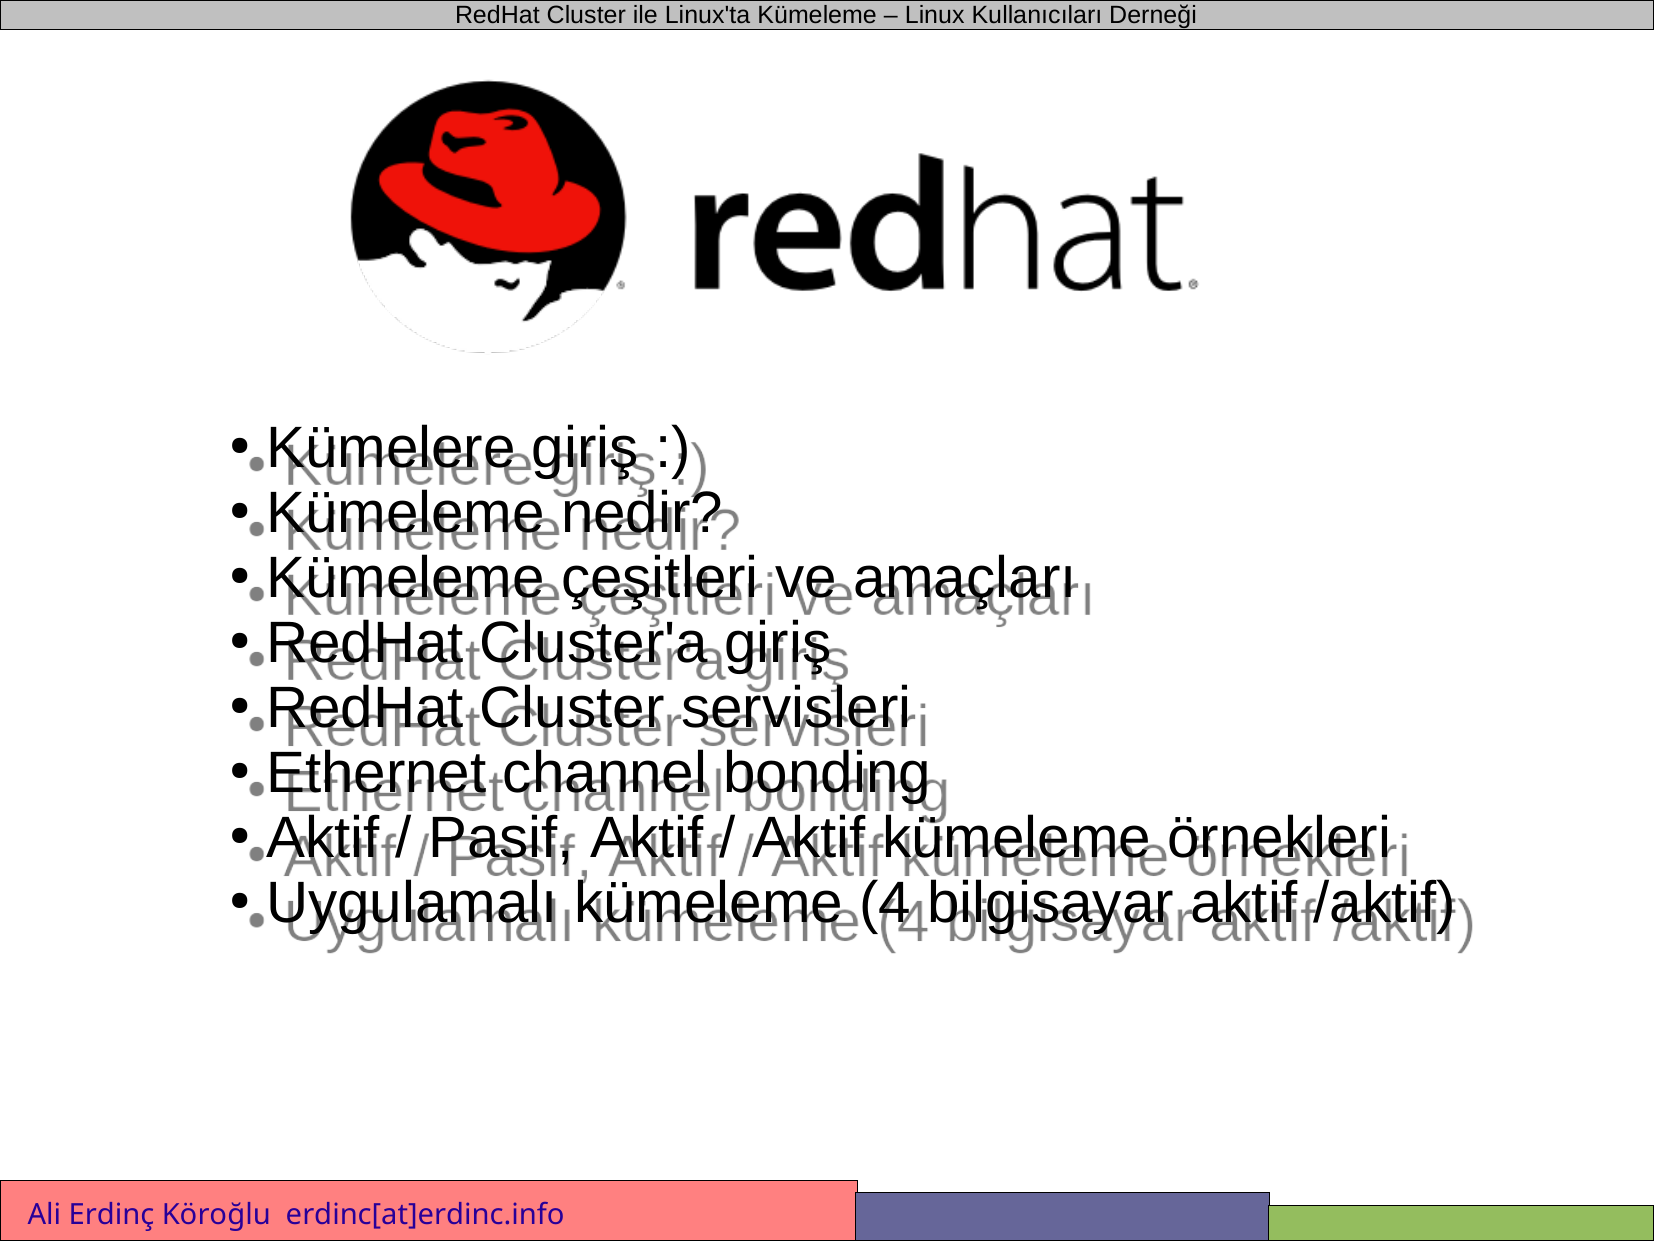

RedHat Cluster ile Linux'ta Kümeleme – Linux Kullanıcıları Derneği
 Kümelere giriş :)
 Kümeleme nedir?
 Kümeleme çeşitleri ve amaçları
 RedHat Cluster'a giriş
 RedHat Cluster servisleri
 Ethernet channel bonding
 Aktif / Pasif, Aktif / Aktif kümeleme örnekleri
 Uygulamalı kümeleme (4 bilgisayar aktif /aktif)
Ali Erdinç Köroğlu erdinc[at]erdinc.info http://www.erdinc.info